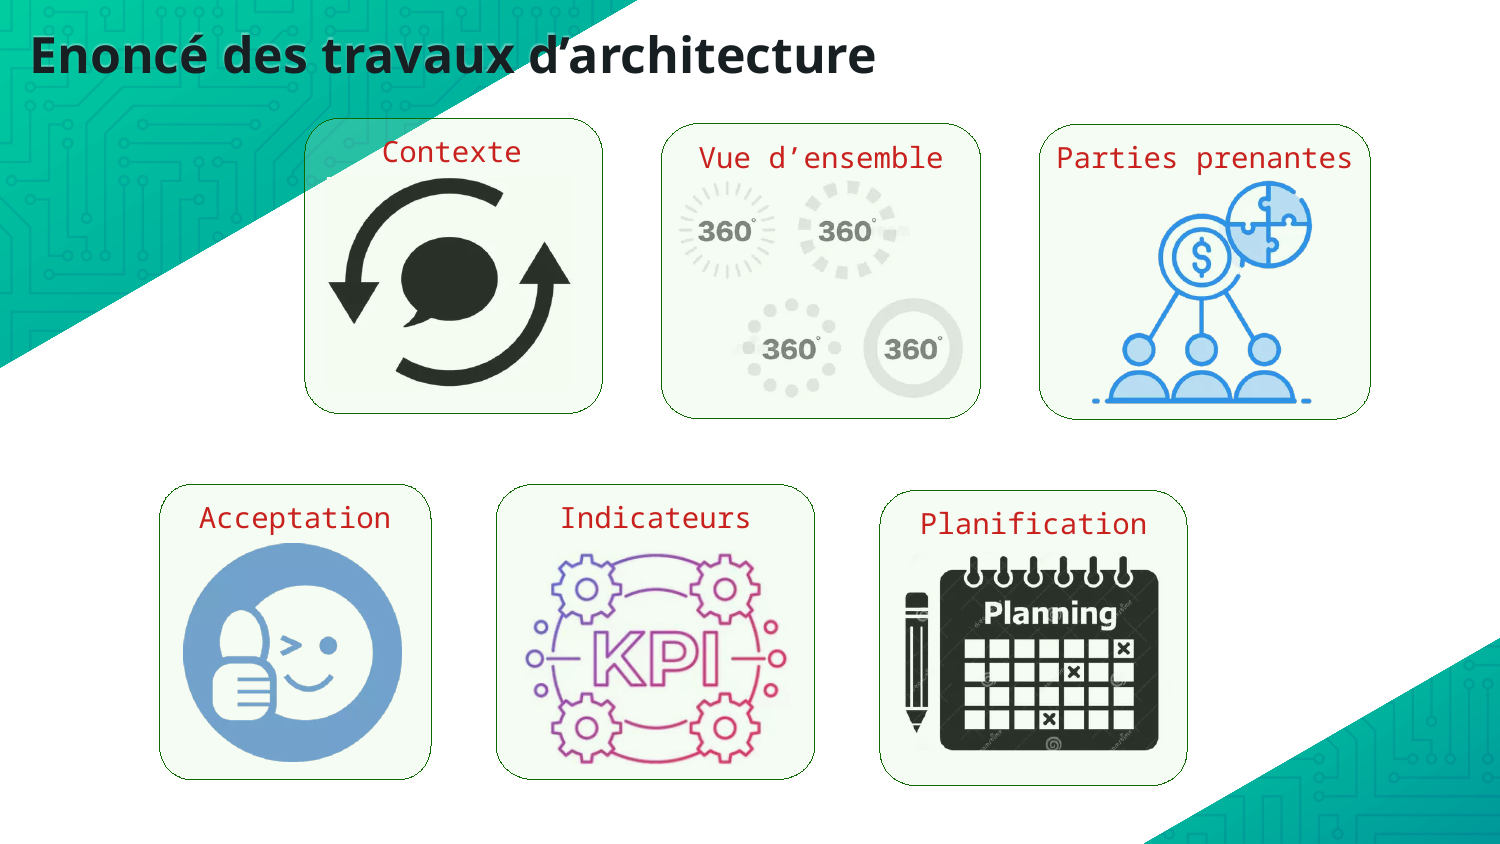

# Enoncé des travaux d’architecture
Contexte
Vue d’ensemble
Parties prenantes
Acceptation
Indicateurs
Planification